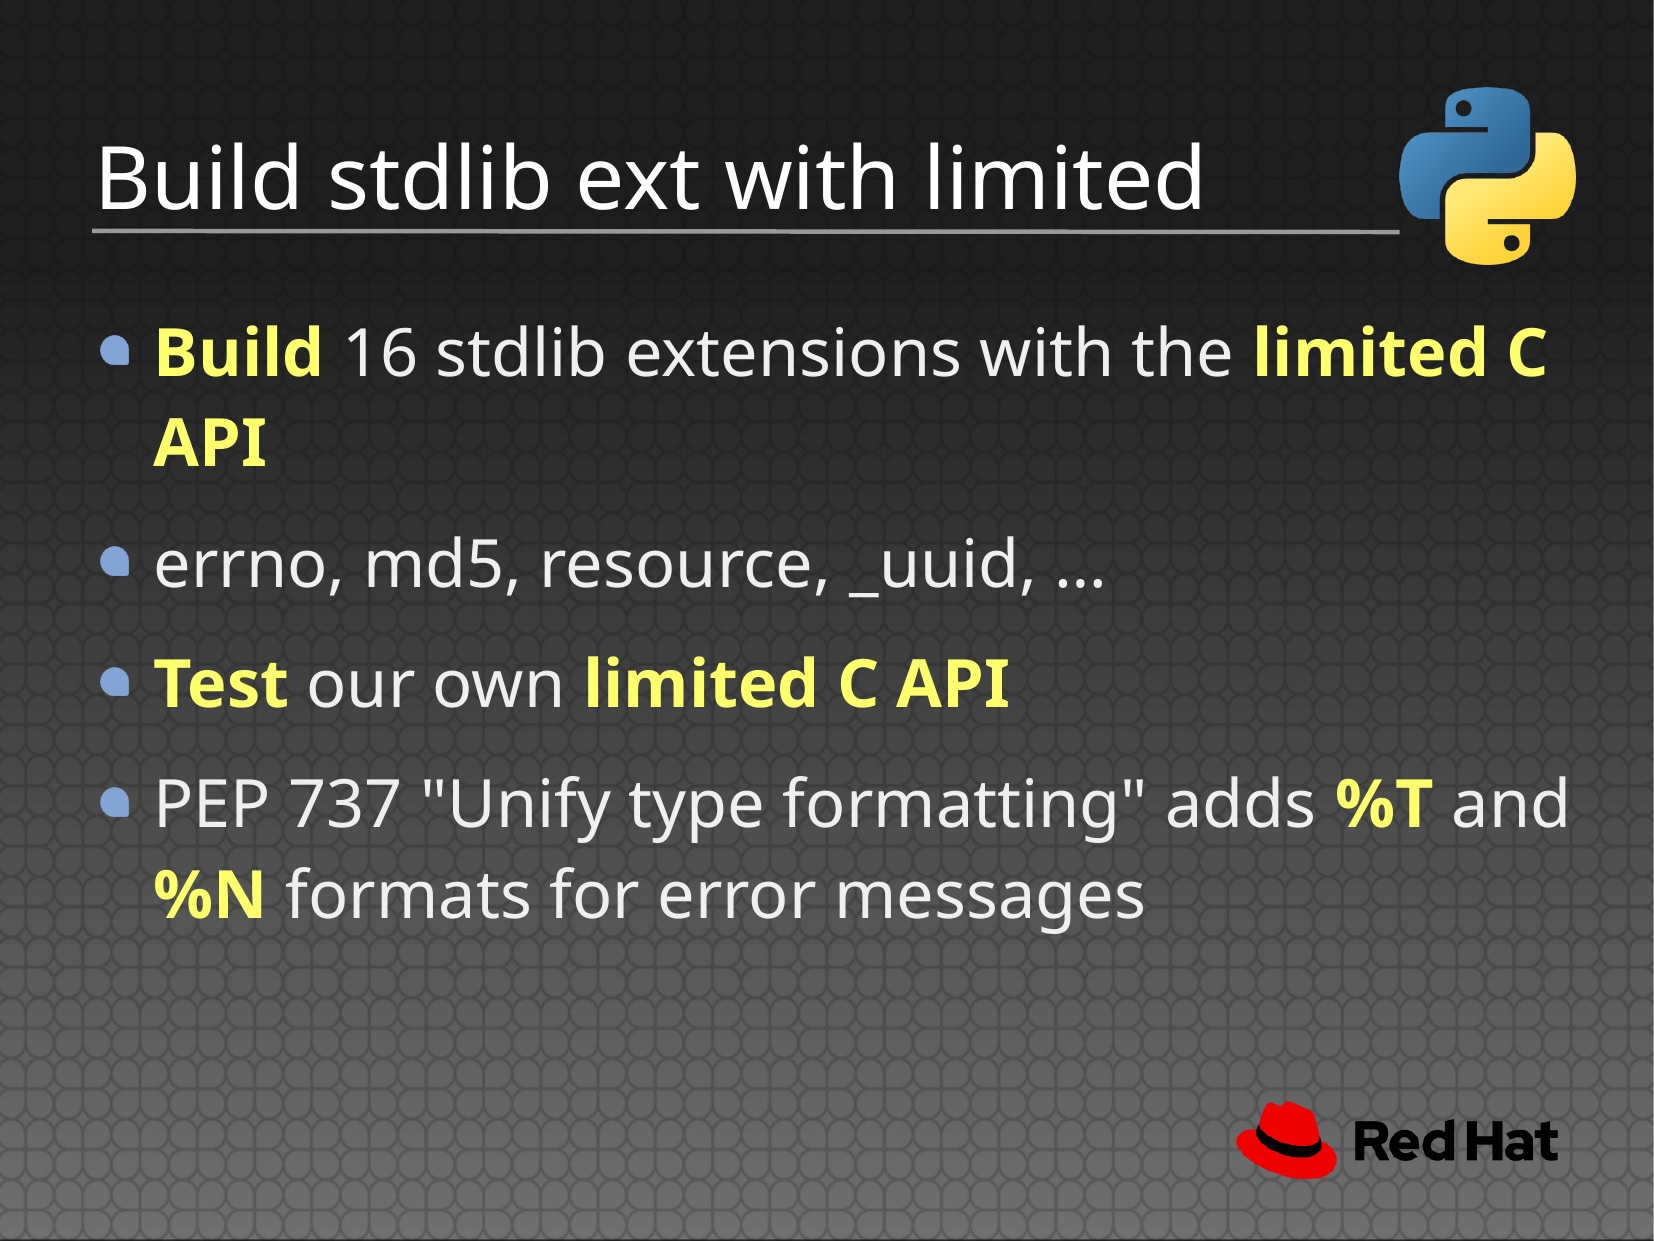

Build stdlib ext with limited
# Build 16 stdlib extensions with the limited C API
errno, md5, resource, _uuid, …
Test our own limited C API
PEP 737 "Unify type formatting" adds %T and %N formats for error messages